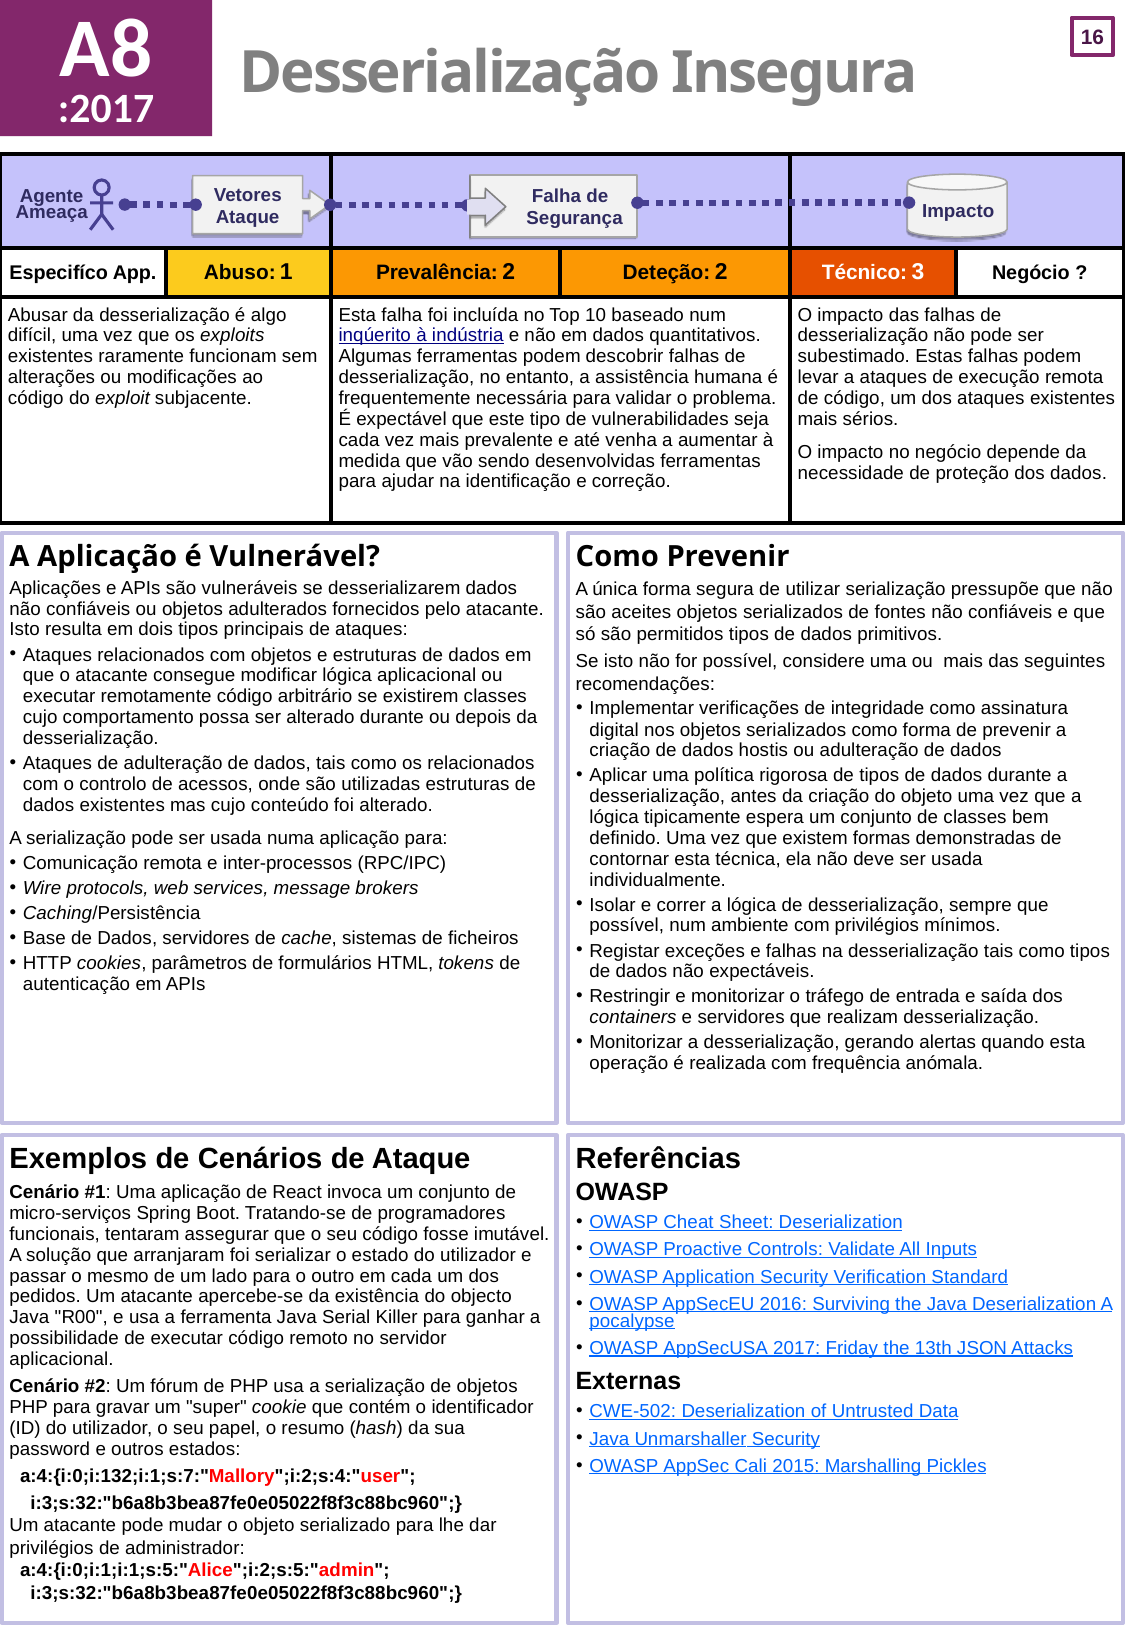

A8
:2017
Desserialização Insegura
| | | | | | |
| --- | --- | --- | --- | --- | --- |
| Especifíco App. | Abuso: 1 | Prevalência: 2 | Deteção: 2 | Técnico: 3 | Negócio ? |
| Abusar da desserialização é algo difícil, uma vez que os exploits existentes raramente funcionam sem alterações ou modificações ao código do exploit subjacente. | | Esta falha foi incluída no Top 10 baseado num inqúerito à indústria e não em dados quantitativos. Algumas ferramentas podem descobrir falhas de desserialização, no entanto, a assistência humana é frequentemente necessária para validar o problema. É expectável que este tipo de vulnerabilidades seja cada vez mais prevalente e até venha a aumentar à medida que vão sendo desenvolvidas ferramentas para ajudar na identificação e correção. | | O impacto das falhas de desserialização não pode ser subestimado. Estas falhas podem levar a ataques de execução remota de código, um dos ataques existentes mais sérios. O impacto no negócio depende da necessidade de proteção dos dados. | |
Impacto
 Falha de
 Segurança
Vetores
Ataque
Agente
Ameaça
A Aplicação é Vulnerável?
Aplicações e APIs são vulneráveis se desserializarem dados não confiáveis ou objetos adulterados fornecidos pelo atacante. Isto resulta em dois tipos principais de ataques:
Ataques relacionados com objetos e estruturas de dados em que o atacante consegue modificar lógica aplicacional ou executar remotamente código arbitrário se existirem classes cujo comportamento possa ser alterado durante ou depois da desserialização.
Ataques de adulteração de dados, tais como os relacionados com o controlo de acessos, onde são utilizadas estruturas de dados existentes mas cujo conteúdo foi alterado.
A serialização pode ser usada numa aplicação para:
Comunicação remota e inter-processos (RPC/IPC)
Wire protocols, web services, message brokers
Caching/Persistência
Base de Dados, servidores de cache, sistemas de ficheiros
HTTP cookies, parâmetros de formulários HTML, tokens de autenticação em APIs
Como Prevenir
A única forma segura de utilizar serialização pressupõe que não são aceites objetos serializados de fontes não confiáveis e que só são permitidos tipos de dados primitivos.
Se isto não for possível, considere uma ou mais das seguintes recomendações:
Implementar verificações de integridade como assinatura digital nos objetos serializados como forma de prevenir a criação de dados hostis ou adulteração de dados
Aplicar uma política rigorosa de tipos de dados durante a desserialização, antes da criação do objeto uma vez que a lógica tipicamente espera um conjunto de classes bem definido. Uma vez que existem formas demonstradas de contornar esta técnica, ela não deve ser usada individualmente.
Isolar e correr a lógica de desserialização, sempre que possível, num ambiente com privilégios mínimos.
Registar exceções e falhas na desserialização tais como tipos de dados não expectáveis.
Restringir e monitorizar o tráfego de entrada e saída dos containers e servidores que realizam desserialização.
Monitorizar a desserialização, gerando alertas quando esta operação é realizada com frequência anómala.
Exemplos de Cenários de Ataque
Cenário #1: Uma aplicação de React invoca um conjunto de micro-serviços Spring Boot. Tratando-se de programadores funcionais, tentaram assegurar que o seu código fosse imutável. A solução que arranjaram foi serializar o estado do utilizador e passar o mesmo de um lado para o outro em cada um dos pedidos. Um atacante apercebe-se da existência do objecto Java "R00", e usa a ferramenta Java Serial Killer para ganhar a possibilidade de executar código remoto no servidor aplicacional.
Cenário #2: Um fórum de PHP usa a serialização de objetos PHP para gravar um "super" cookie que contém o identificador (ID) do utilizador, o seu papel, o resumo (hash) da sua password e outros estados:
 a:4:{i:0;i:132;i:1;s:7:"Mallory";i:2;s:4:"user";
 i:3;s:32:"b6a8b3bea87fe0e05022f8f3c88bc960";}
Um atacante pode mudar o objeto serializado para lhe dar privilégios de administrador:
 a:4:{i:0;i:1;i:1;s:5:"Alice";i:2;s:5:"admin";
 i:3;s:32:"b6a8b3bea87fe0e05022f8f3c88bc960";}
Referências
OWASP
OWASP Cheat Sheet: Deserialization
OWASP Proactive Controls: Validate All Inputs
OWASP Application Security Verification Standard
OWASP AppSecEU 2016: Surviving the Java Deserialization Apocalypse
OWASP AppSecUSA 2017: Friday the 13th JSON Attacks
Externas
CWE-502: Deserialization of Untrusted Data
Java Unmarshaller Security
OWASP AppSec Cali 2015: Marshalling Pickles